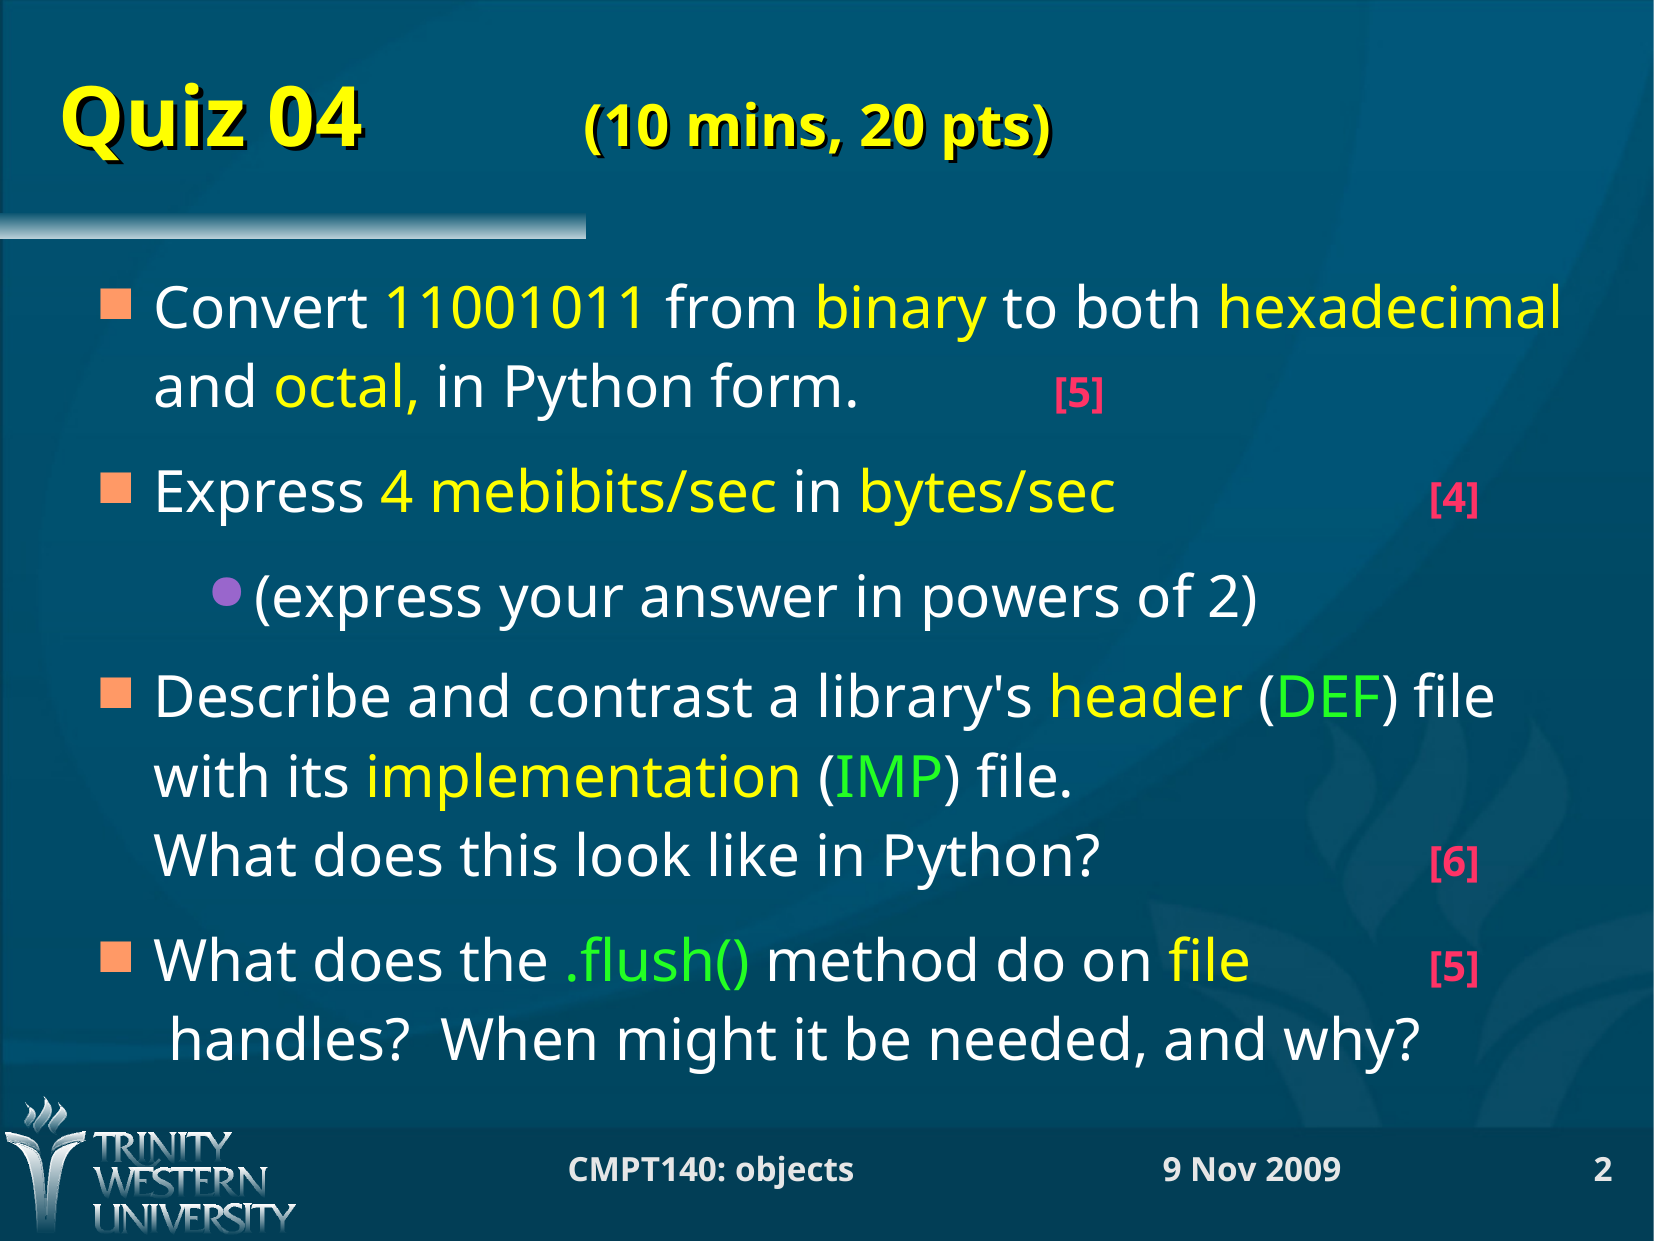

# Quiz 04			(10 mins, 20 pts)
Convert 11001011 from binary to both hexadecimal and octal, in Python form.			[5]
Express 4 mebibits/sec in bytes/sec					[4]
(express your answer in powers of 2)
Describe and contrast a library's header (DEF) file with its implementation (IMP) file.
What does this look like in Python?					[6]
What does the .flush() method do on file			[5]
 handles? When might it be needed, and why?
CMPT140: objects
9 Nov 2009
2